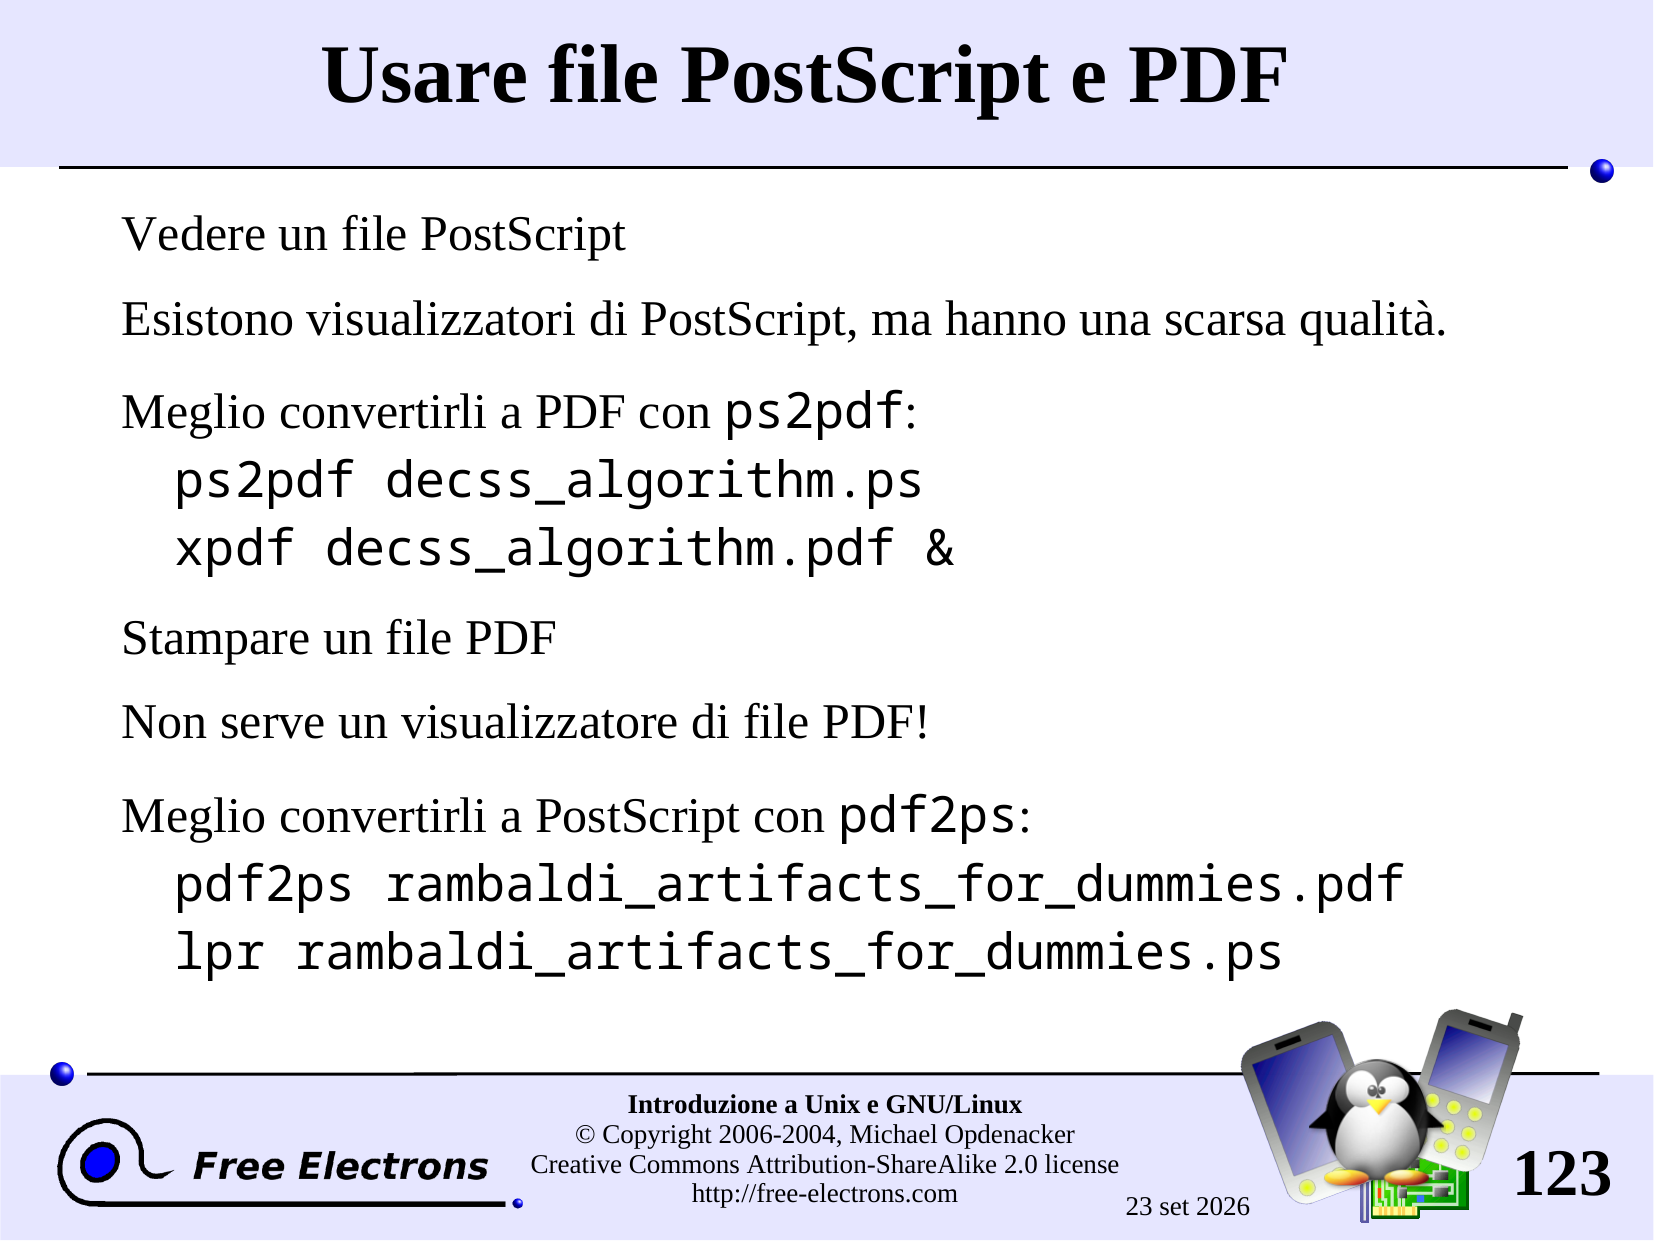

# Usare file PostScript e PDF
Vedere un file PostScript
Esistono visualizzatori di PostScript, ma hanno una scarsa qualità.
Meglio convertirli a PDF con ps2pdf:
ps2pdf decss_algorithm.ps
xpdf decss_algorithm.pdf &
Stampare un file PDF
Non serve un visualizzatore di file PDF!
Meglio convertirli a PostScript con pdf2ps:
pdf2ps rambaldi_artifacts_for_dummies.pdf
lpr rambaldi_artifacts_for_dummies.ps